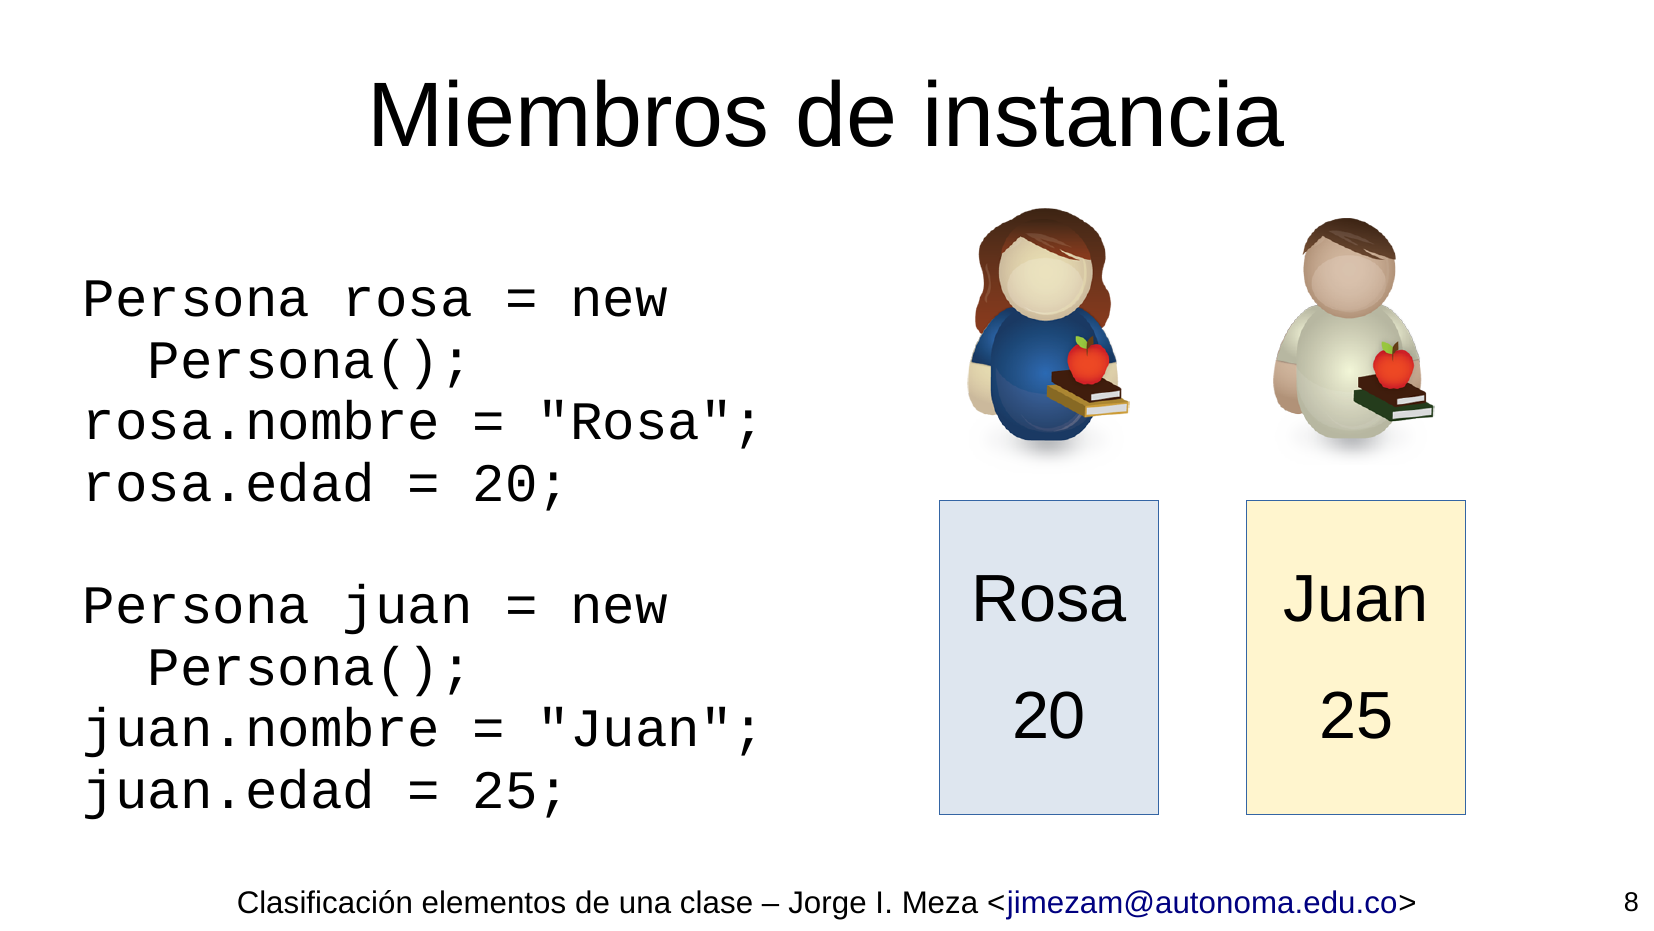

# Miembros de instancia
Persona rosa = new 		 Persona();
rosa.nombre = "Rosa";
rosa.edad = 20;
Persona juan = new Persona();
juan.nombre = "Juan";
juan.edad = 25;
Rosa
20
Juan
25